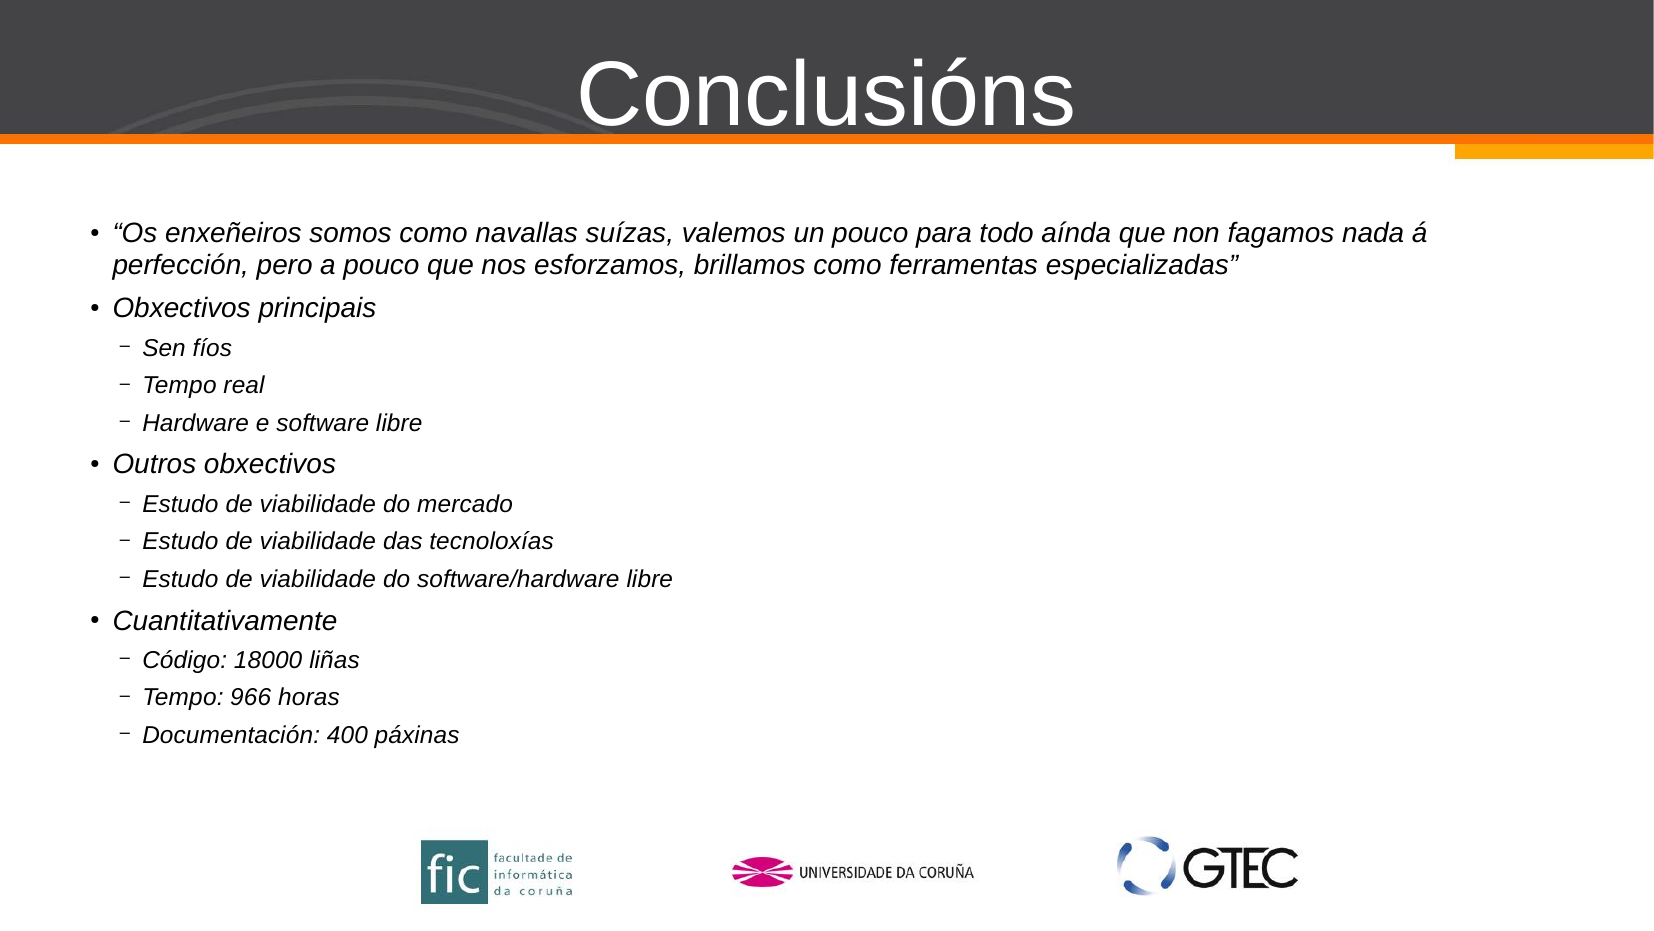

# Conclusións
“Os enxeñeiros somos como navallas suízas, valemos un pouco para todo aínda que non fagamos nada á perfección, pero a pouco que nos esforzamos, brillamos como ferramentas especializadas”
Obxectivos principais
Sen fíos
Tempo real
Hardware e software libre
Outros obxectivos
Estudo de viabilidade do mercado
Estudo de viabilidade das tecnoloxías
Estudo de viabilidade do software/hardware libre
Cuantitativamente
Código: 18000 liñas
Tempo: 966 horas
Documentación: 400 páxinas